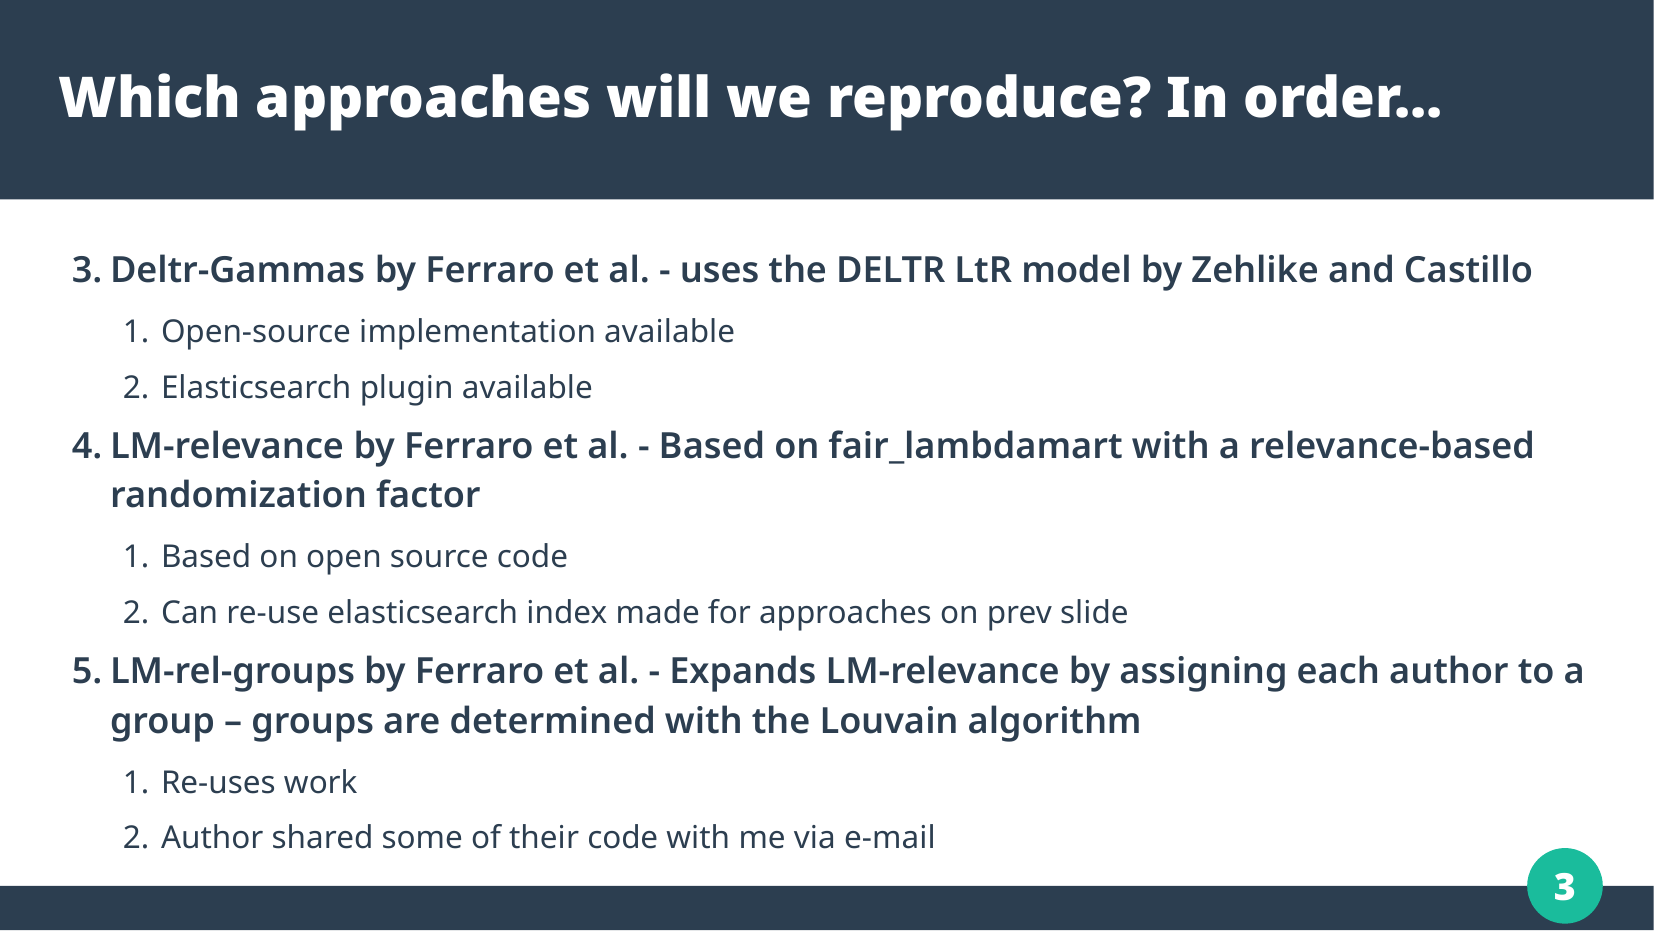

# Which approaches will we reproduce? In order...
Deltr-Gammas by Ferraro et al. - uses the DELTR LtR model by Zehlike and Castillo
Open-source implementation available
Elasticsearch plugin available
LM-relevance by Ferraro et al. - Based on fair_lambdamart with a relevance-based randomization factor
Based on open source code
Can re-use elasticsearch index made for approaches on prev slide
LM-rel-groups by Ferraro et al. - Expands LM-relevance by assigning each author to a group – groups are determined with the Louvain algorithm
Re-uses work
Author shared some of their code with me via e-mail